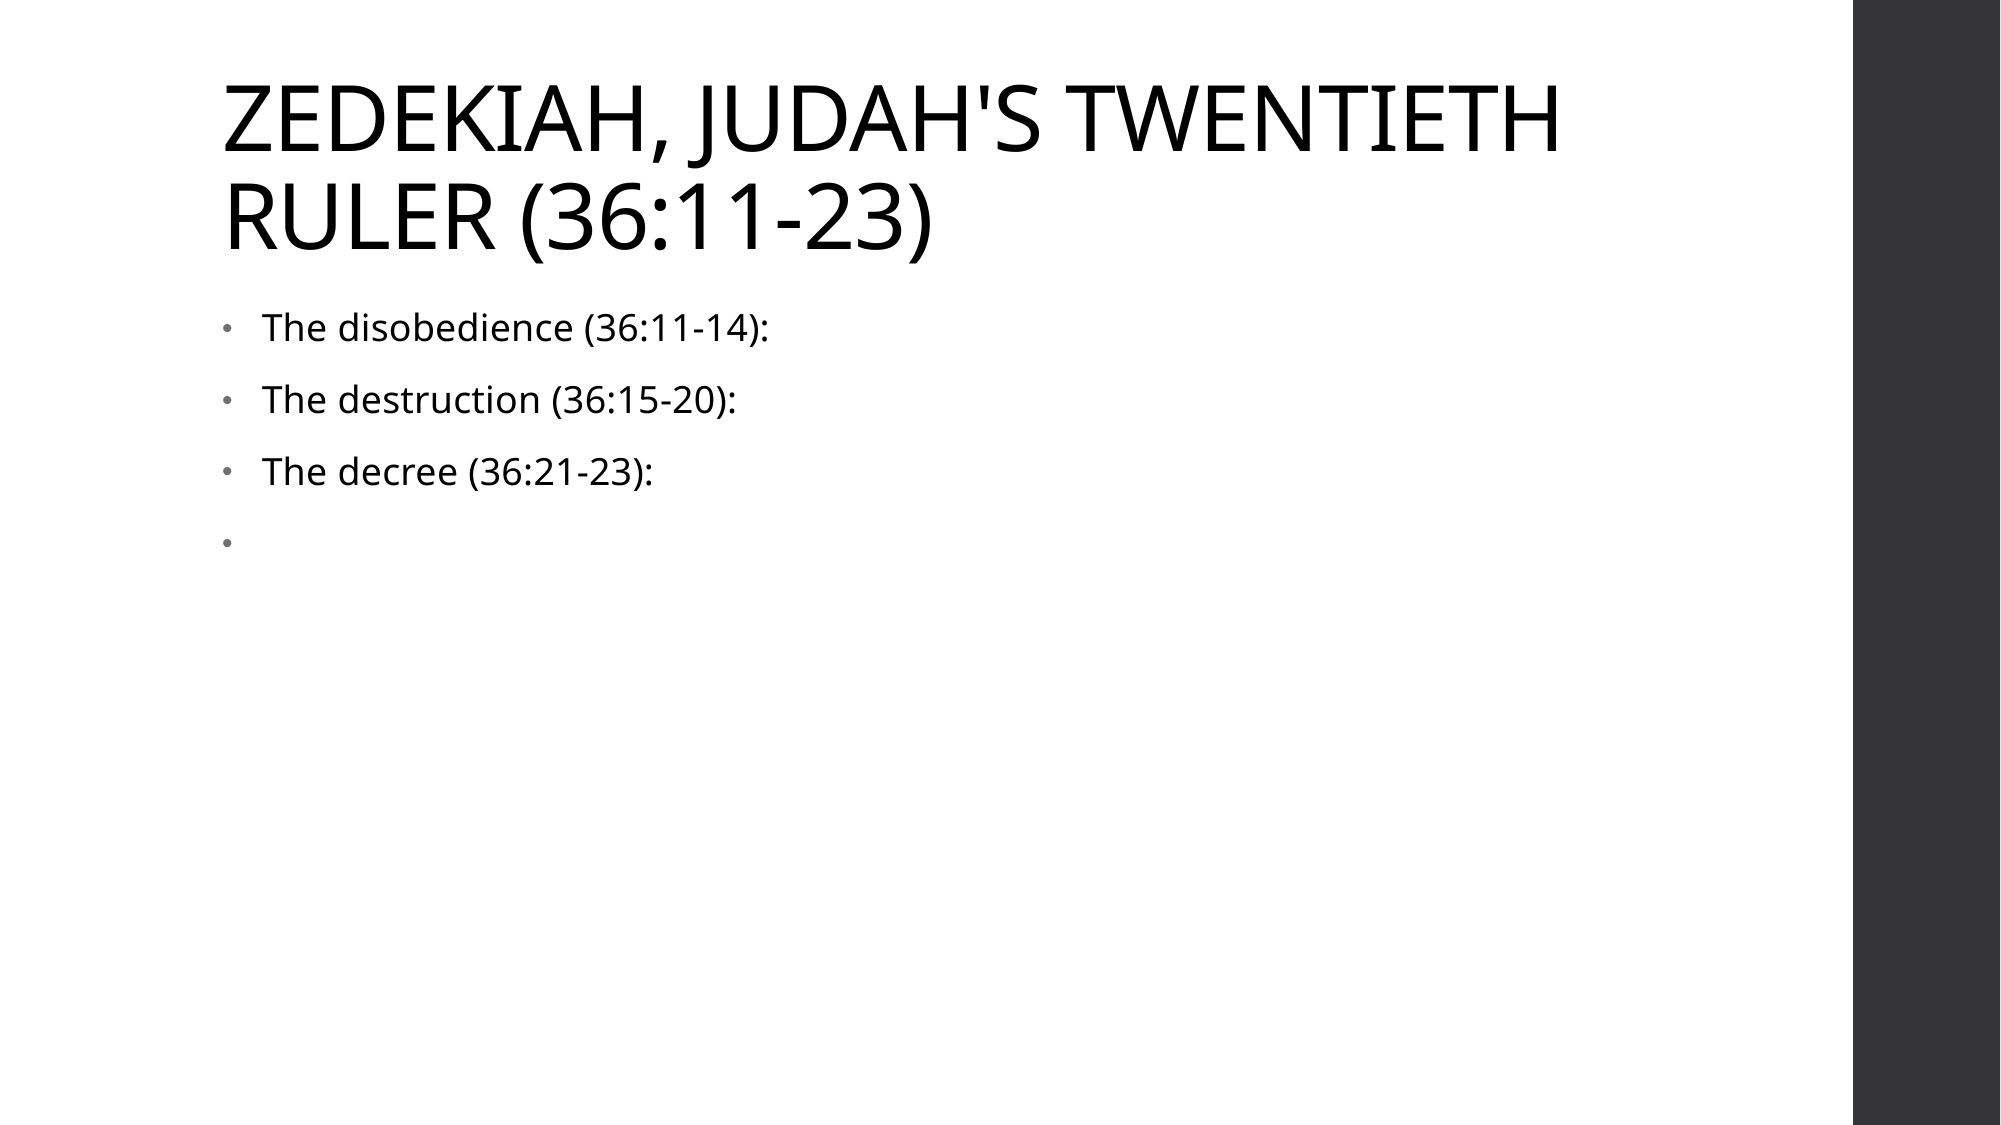

# ZEDEKIAH, JUDAH'S TWENTIETH RULER (36:11-23)
 The disobedience (36:11-14):
 The destruction (36:15-20):
 The decree (36:21-23):